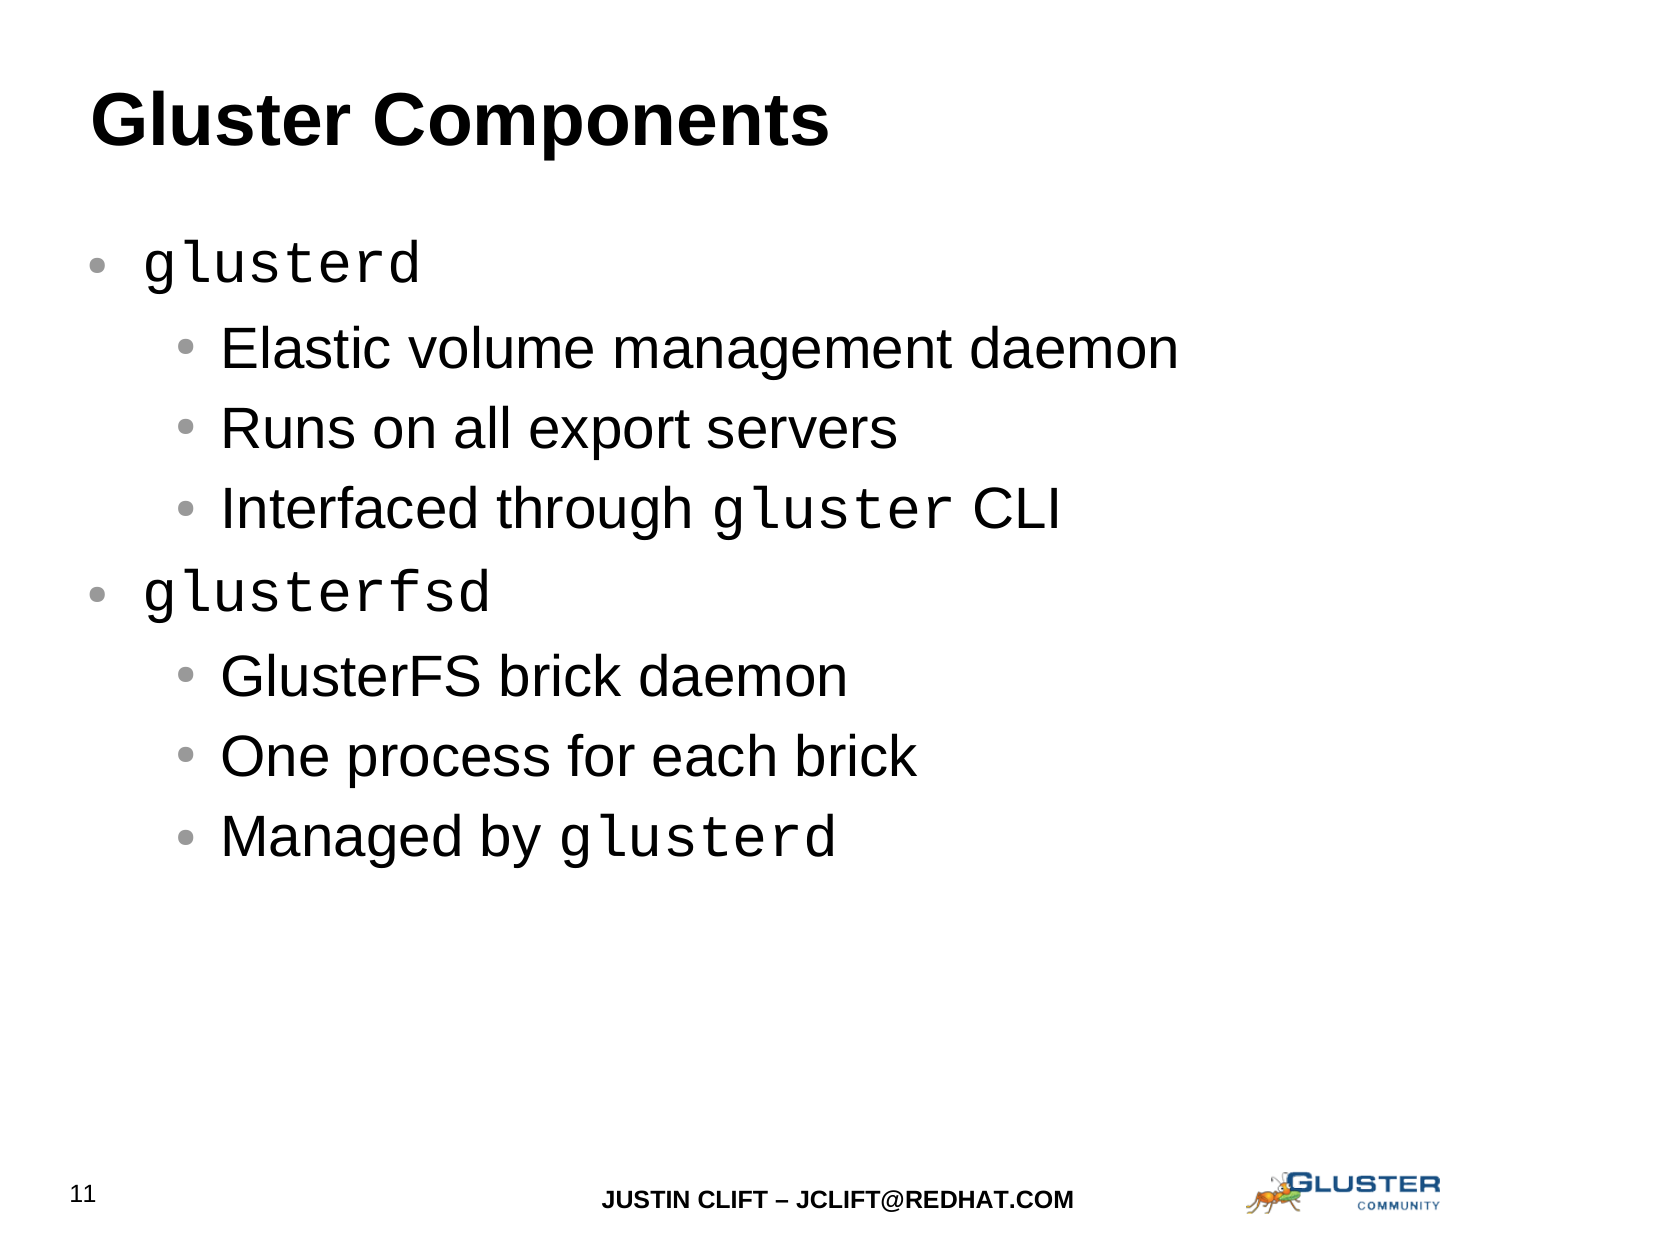

# Gluster Components
glusterd
Elastic volume management daemon
Runs on all export servers
Interfaced through gluster CLI
glusterfsd
GlusterFS brick daemon
One process for each brick
Managed by glusterd